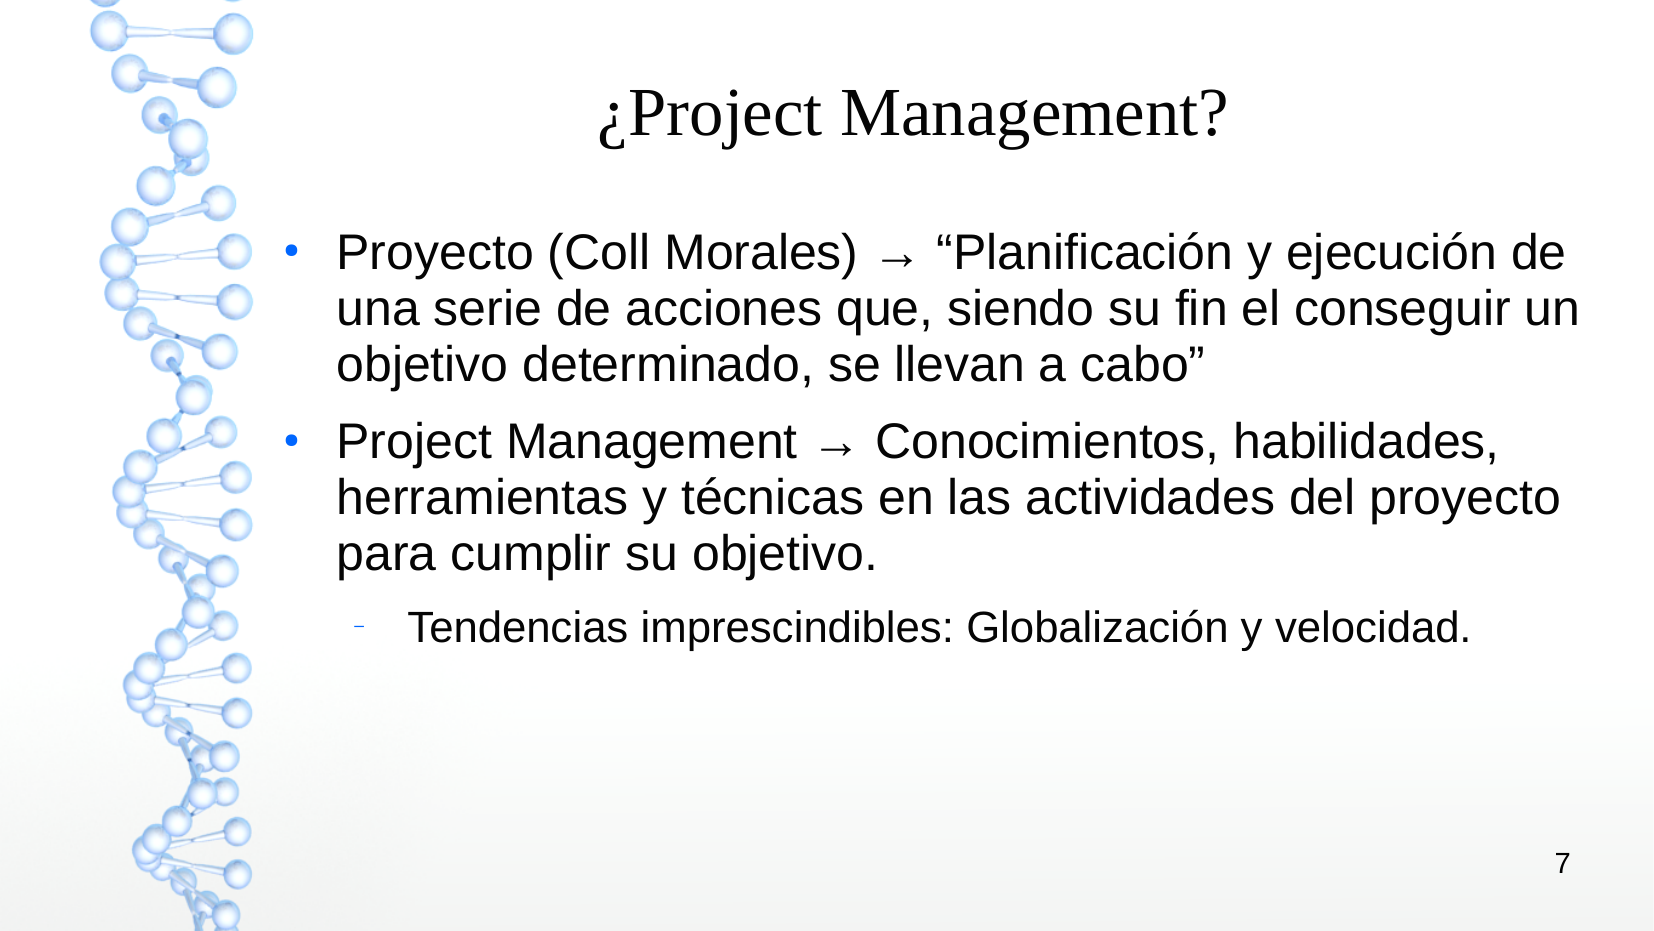

# ¿Project Management?
Proyecto (Coll Morales) → “Planificación y ejecución de una serie de acciones que, siendo su fin el conseguir un objetivo determinado, se llevan a cabo”
Project Management → Conocimientos, habilidades, herramientas y técnicas en las actividades del proyecto para cumplir su objetivo.
Tendencias imprescindibles: Globalización y velocidad.
7